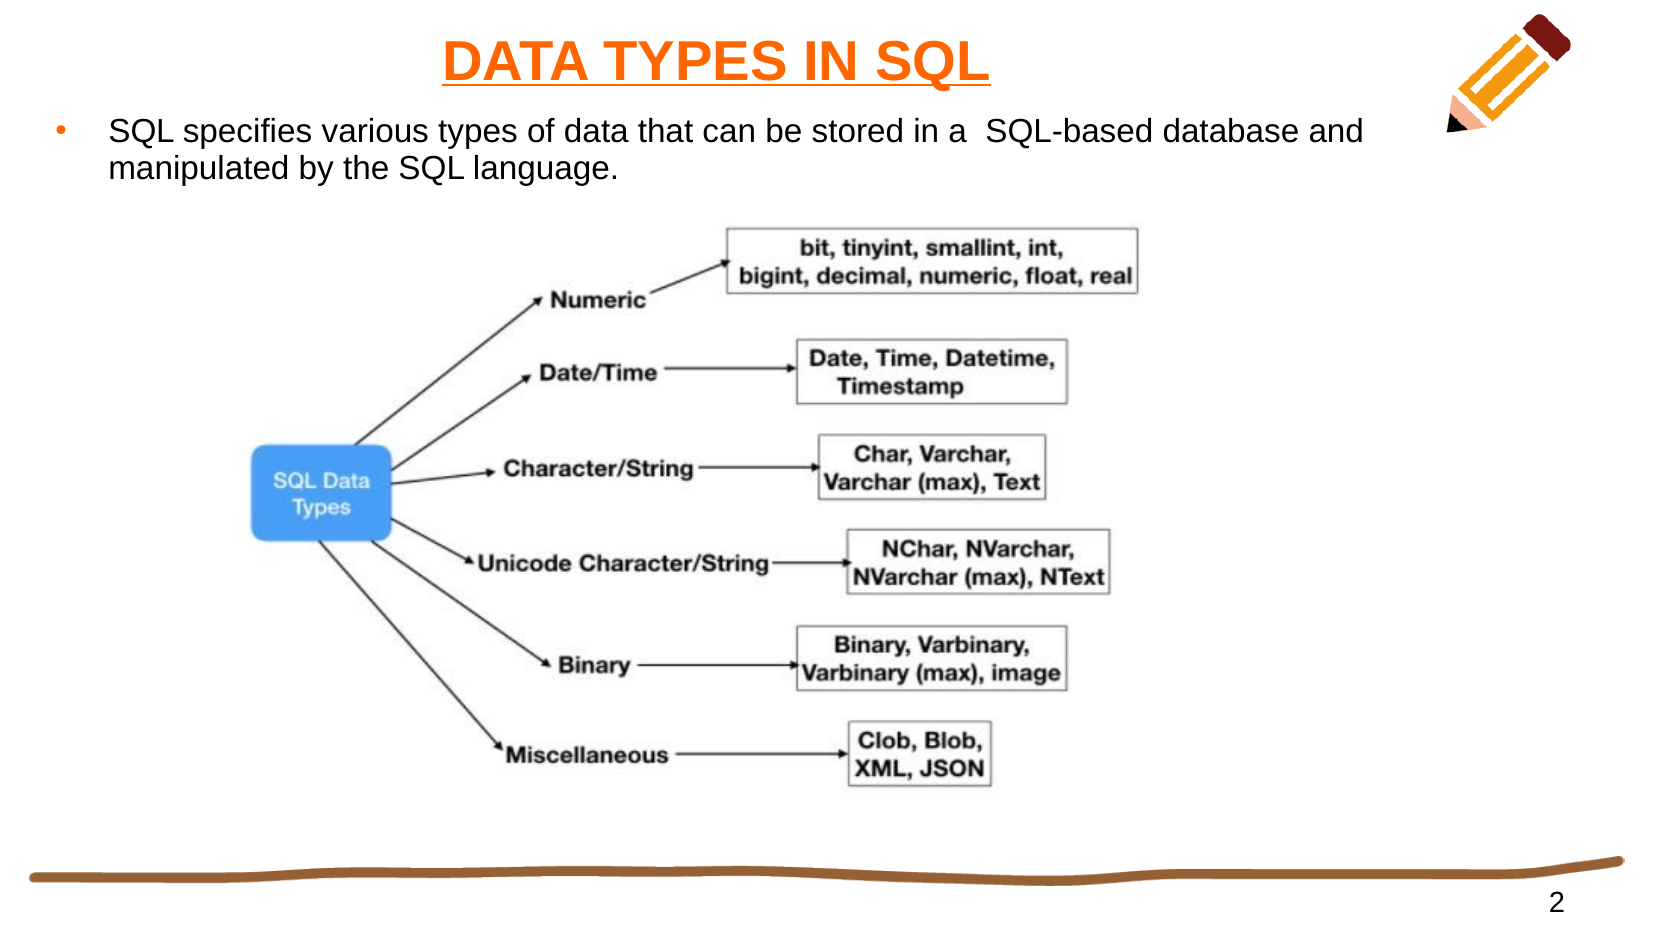

# DATA TYPES IN SQL
SQL specifies various types of data that can be stored in a SQL-based database and manipulated by the SQL language.
2